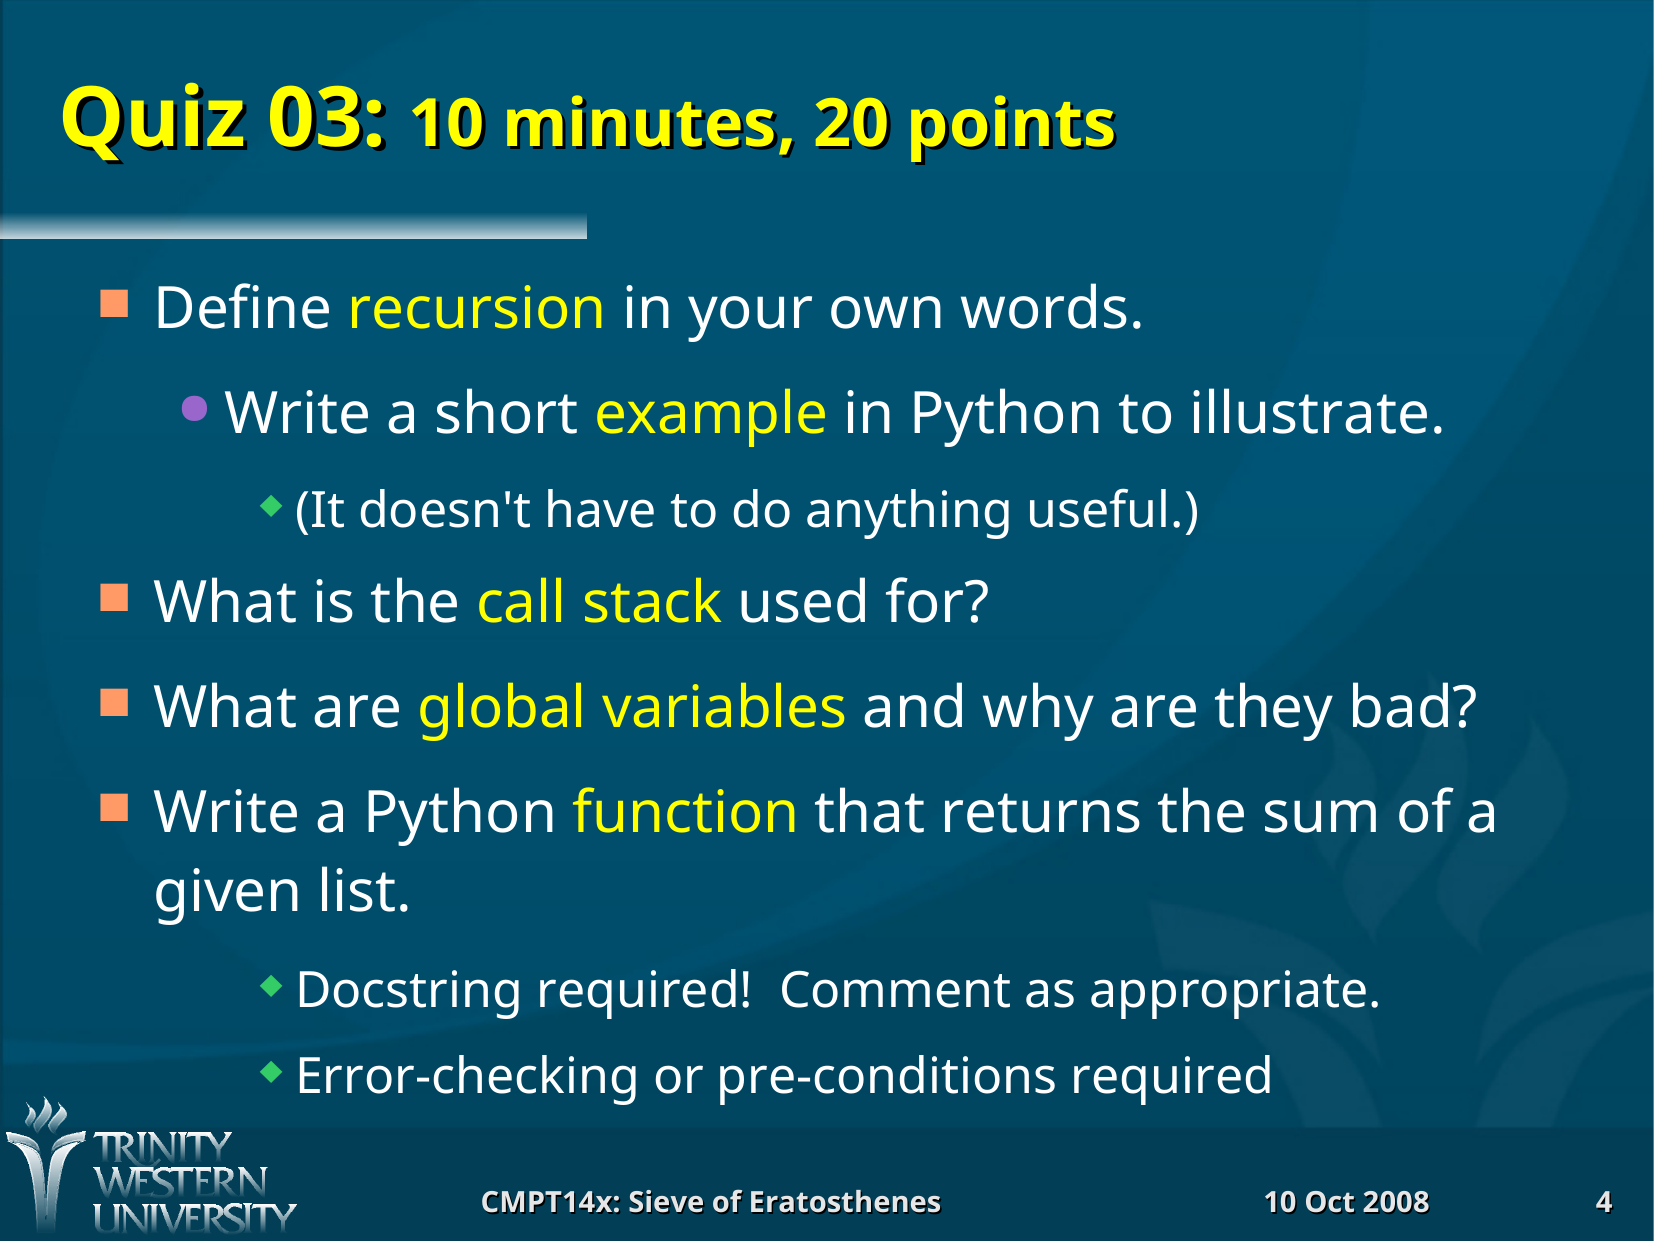

# Quiz 03: 10 minutes, 20 points
Define recursion in your own words.
Write a short example in Python to illustrate.
(It doesn't have to do anything useful.)
What is the call stack used for?
What are global variables and why are they bad?
Write a Python function that returns the sum of a given list.
Docstring required! Comment as appropriate.
Error-checking or pre-conditions required
CMPT14x: Sieve of Eratosthenes
10 Oct 2008
4